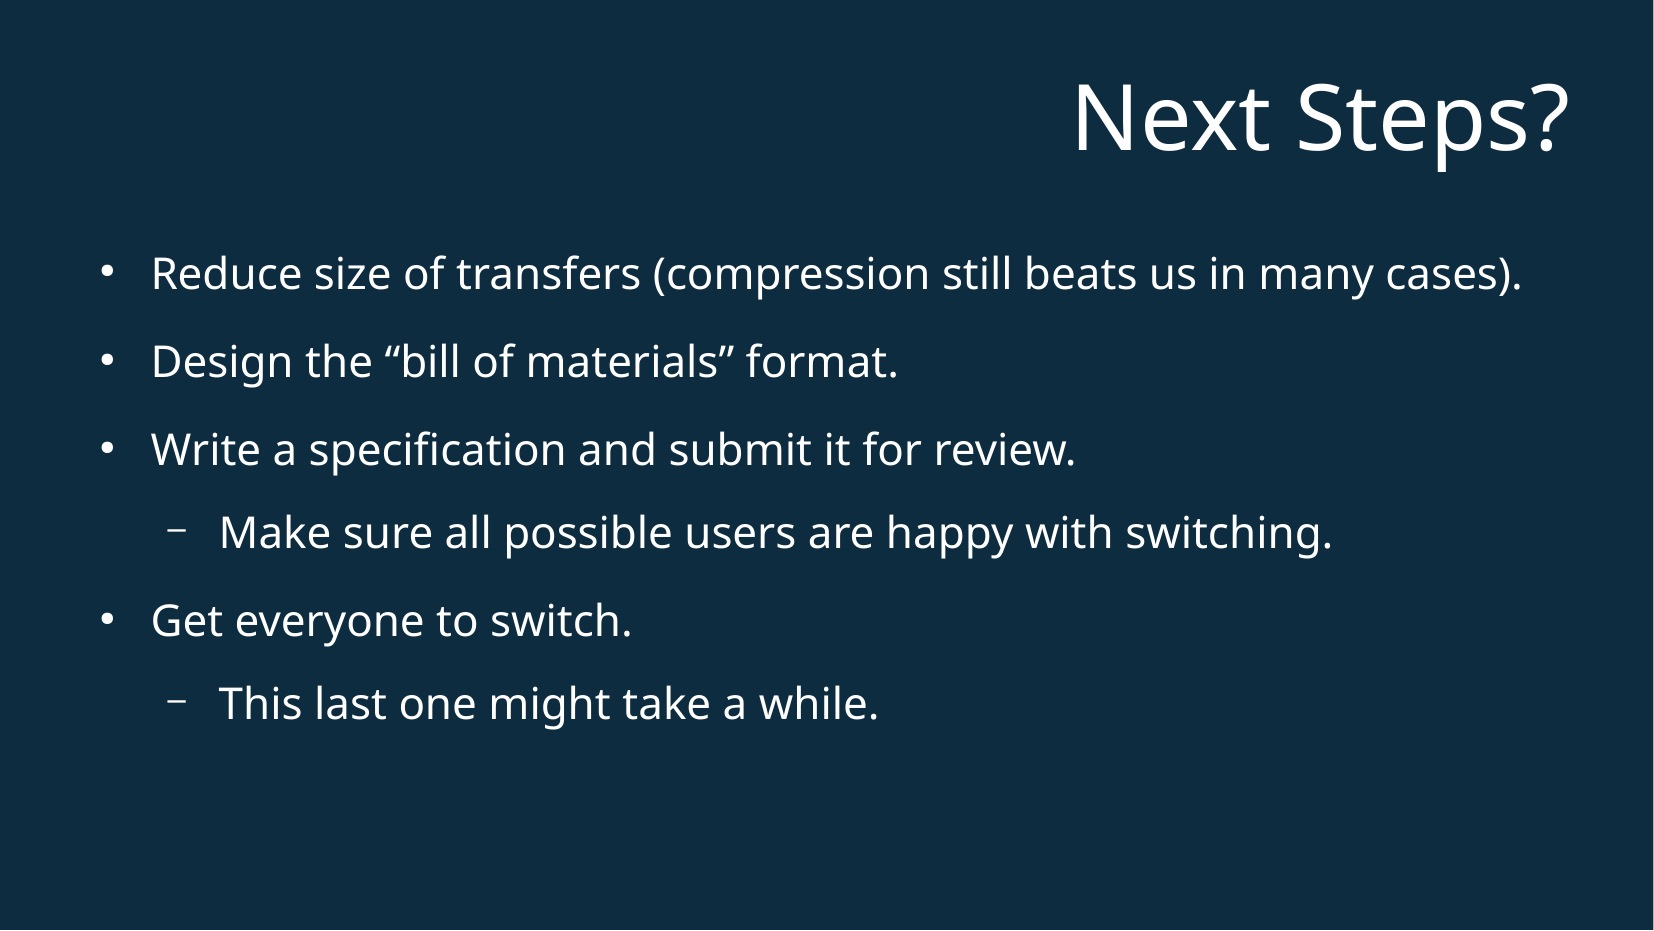

# Next Steps?
Reduce size of transfers (compression still beats us in many cases).
Design the “bill of materials” format.
Write a specification and submit it for review.
Make sure all possible users are happy with switching.
Get everyone to switch.
This last one might take a while.